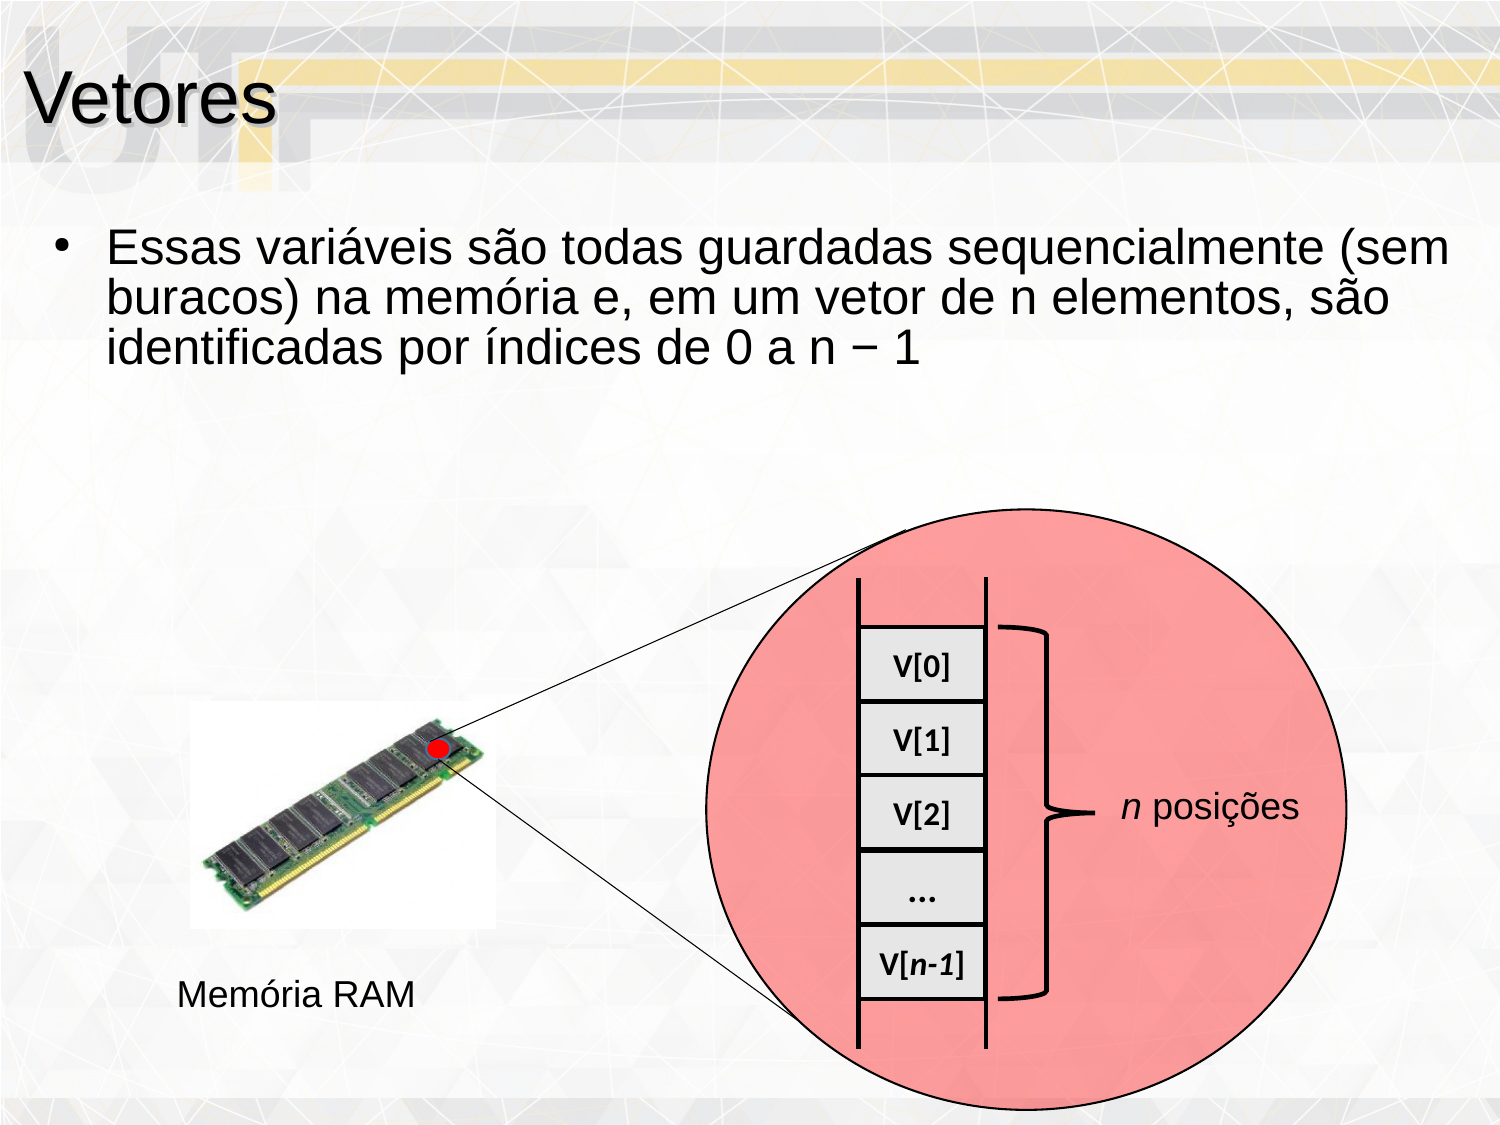

# Vetores
Essas variáveis são todas guardadas sequencialmente (sem buracos) na memória e, em um vetor de n elementos, são identificadas por índices de 0 a n − 1
V[0]
V[1]
V[2]
n posições
...
V[n-1]
Memória RAM